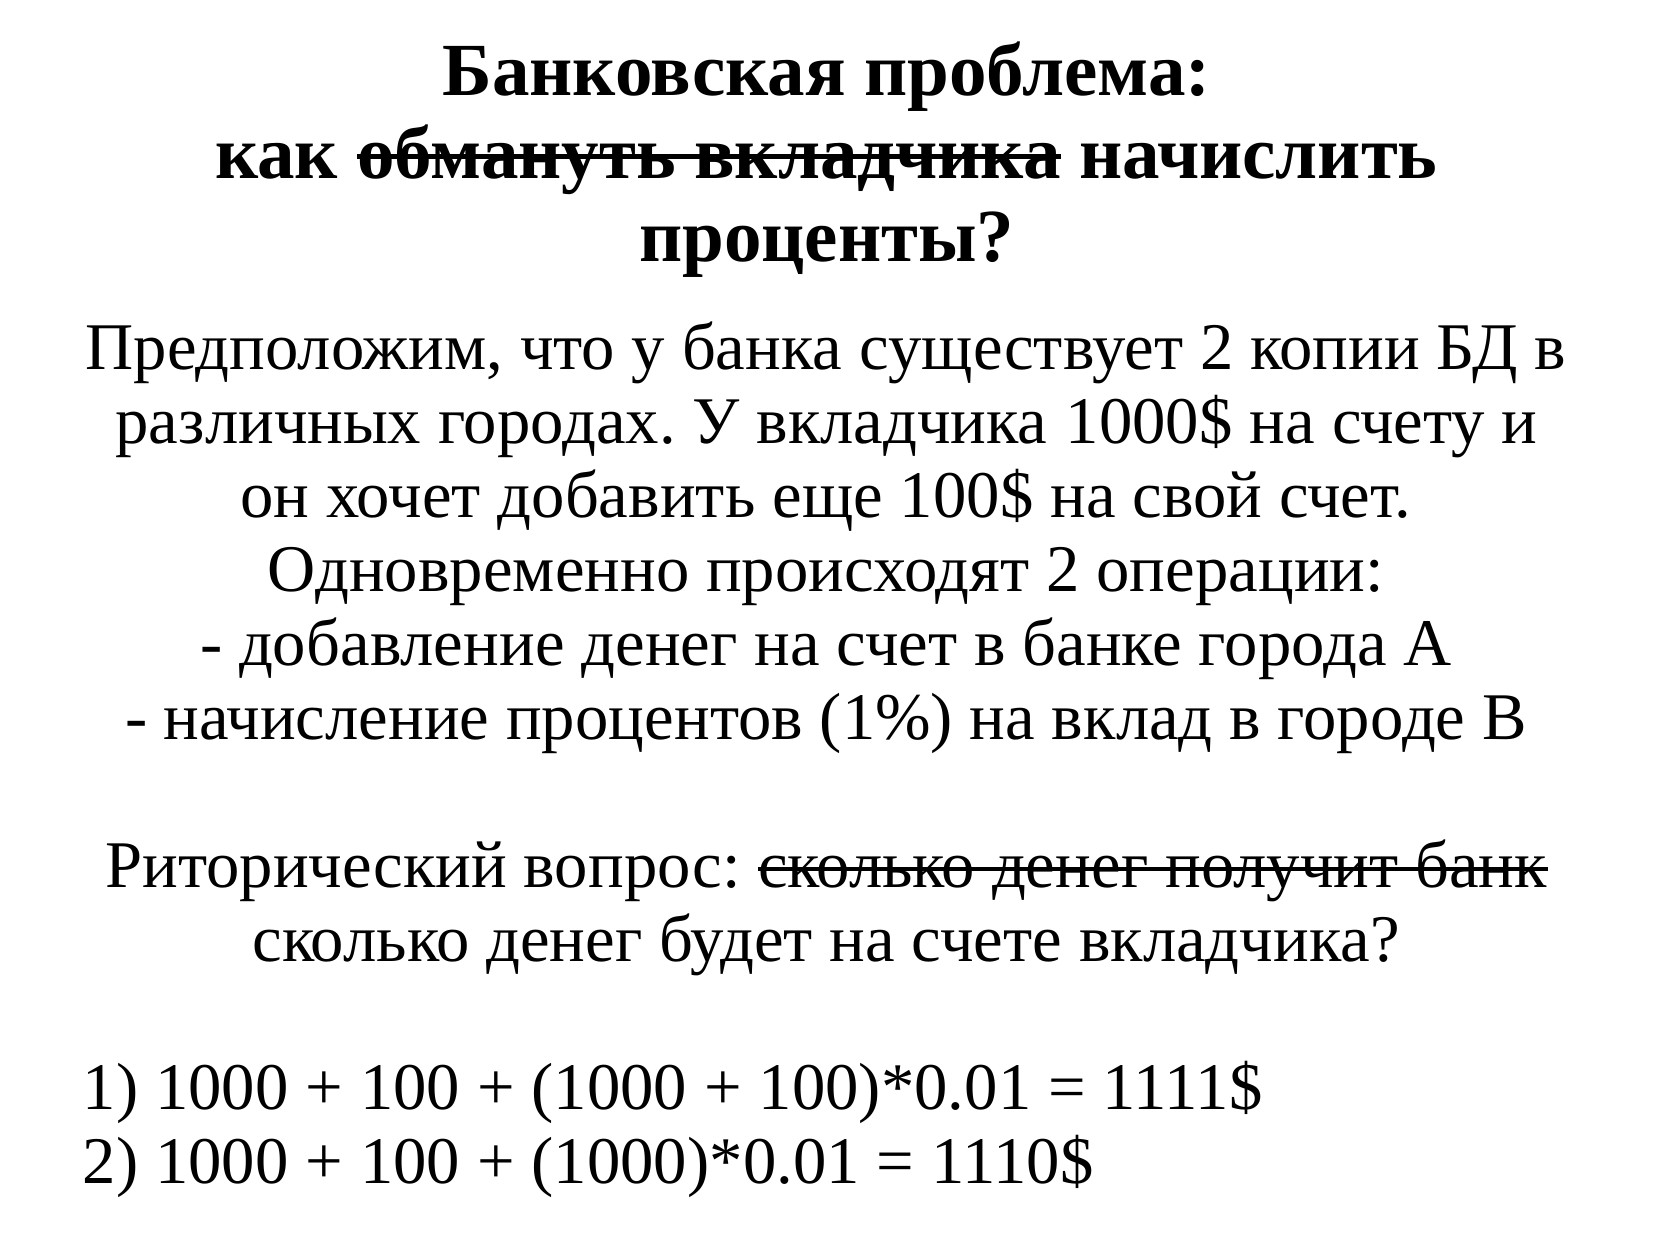

# Банковская проблема: как обмануть вкладчика начислить проценты?
Предположим, что у банка существует 2 копии БД в различных городах. У вкладчика 1000$ на счету и он хочет добавить еще 100$ на свой счет.
Одновременно происходят 2 операции:
- добавление денег на счет в банке города A
- начисление процентов (1%) на вклад в городе B
Риторический вопрос: сколько денег получит банк сколько денег будет на счете вкладчика?
1) 1000 + 100 + (1000 + 100)*0.01 = 1111$
2) 1000 + 100 + (1000)*0.01 = 1110$